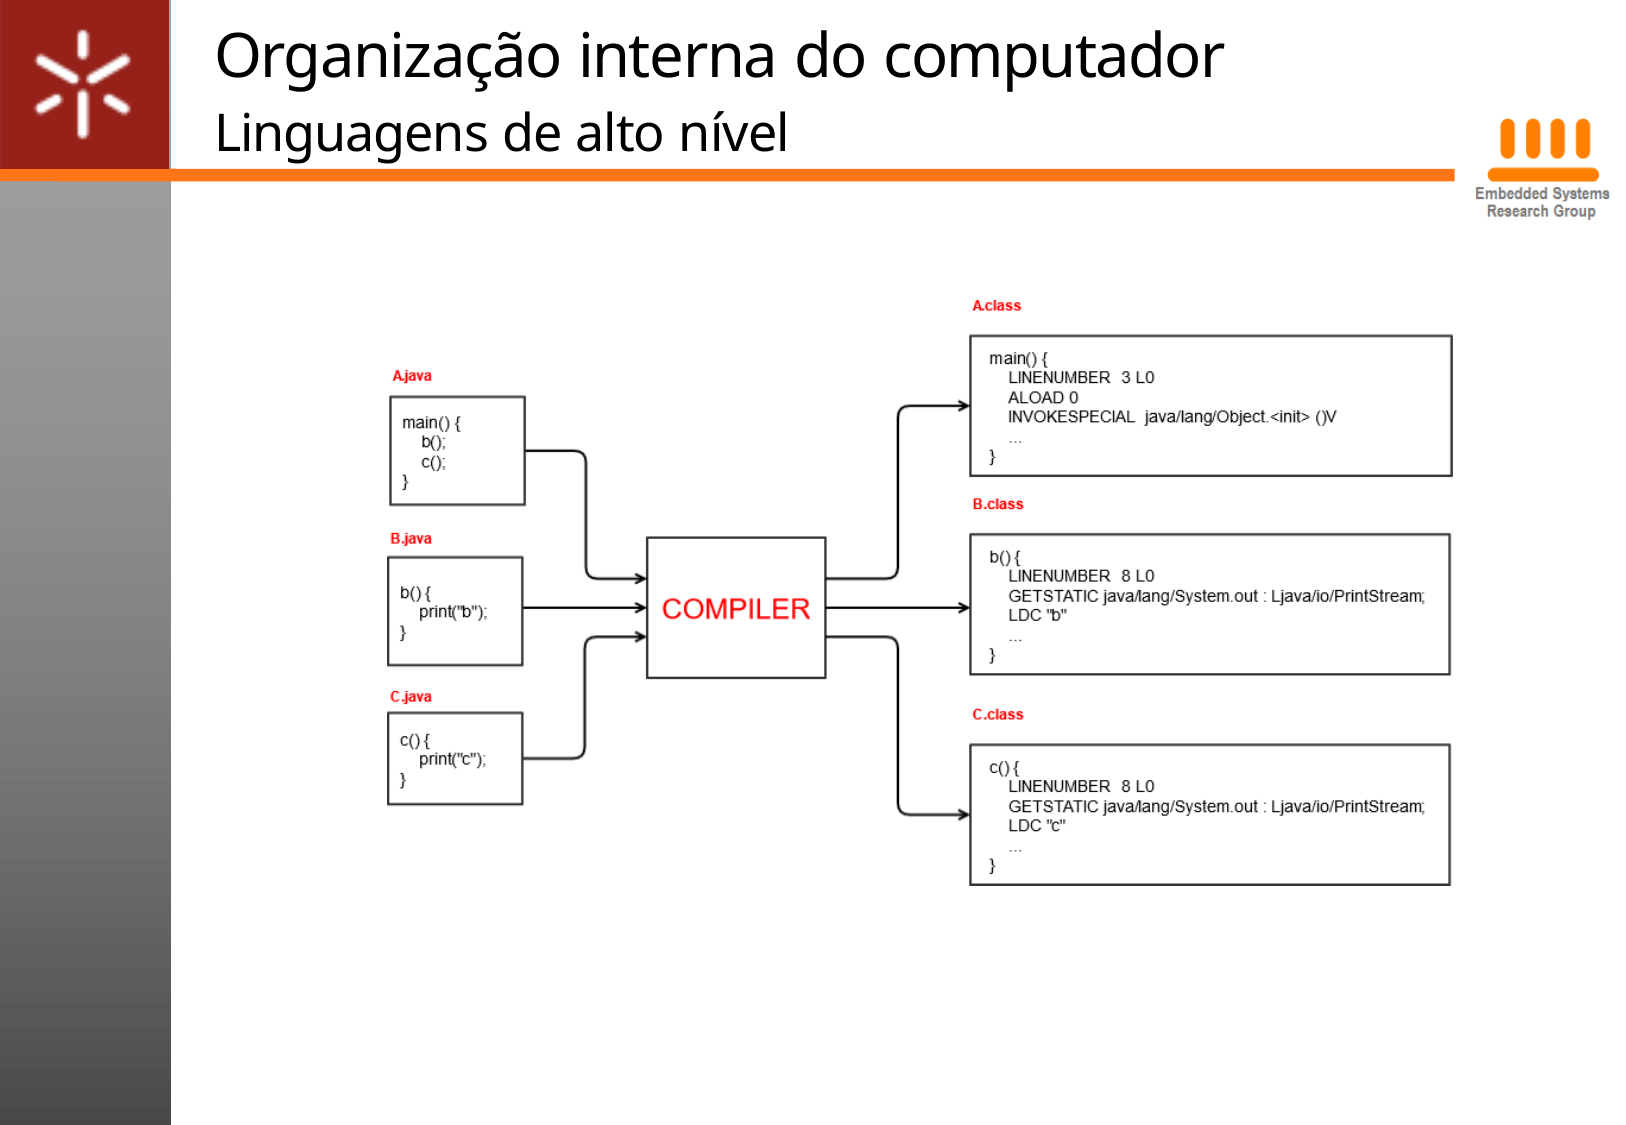

# Organização interna do computador Linguagens de alto nível